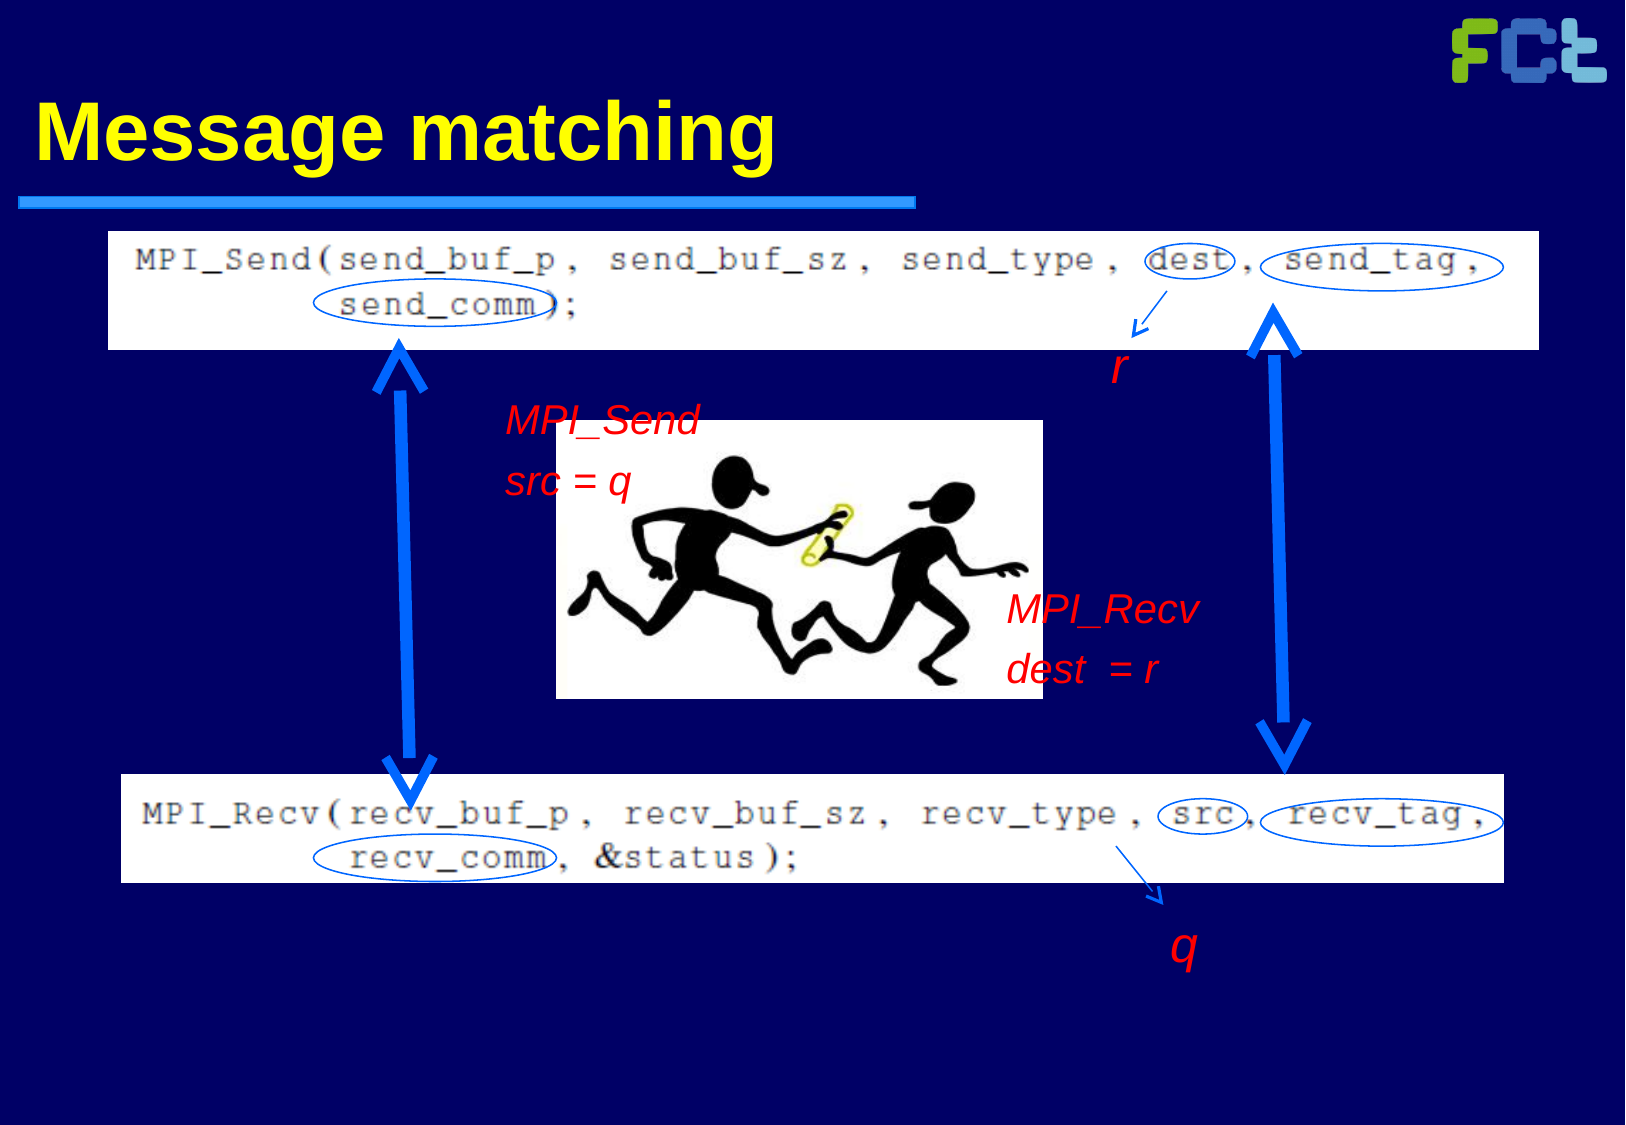

# Message matching
r
MPI_Send
src = q
MPI_Recv
dest = r
q